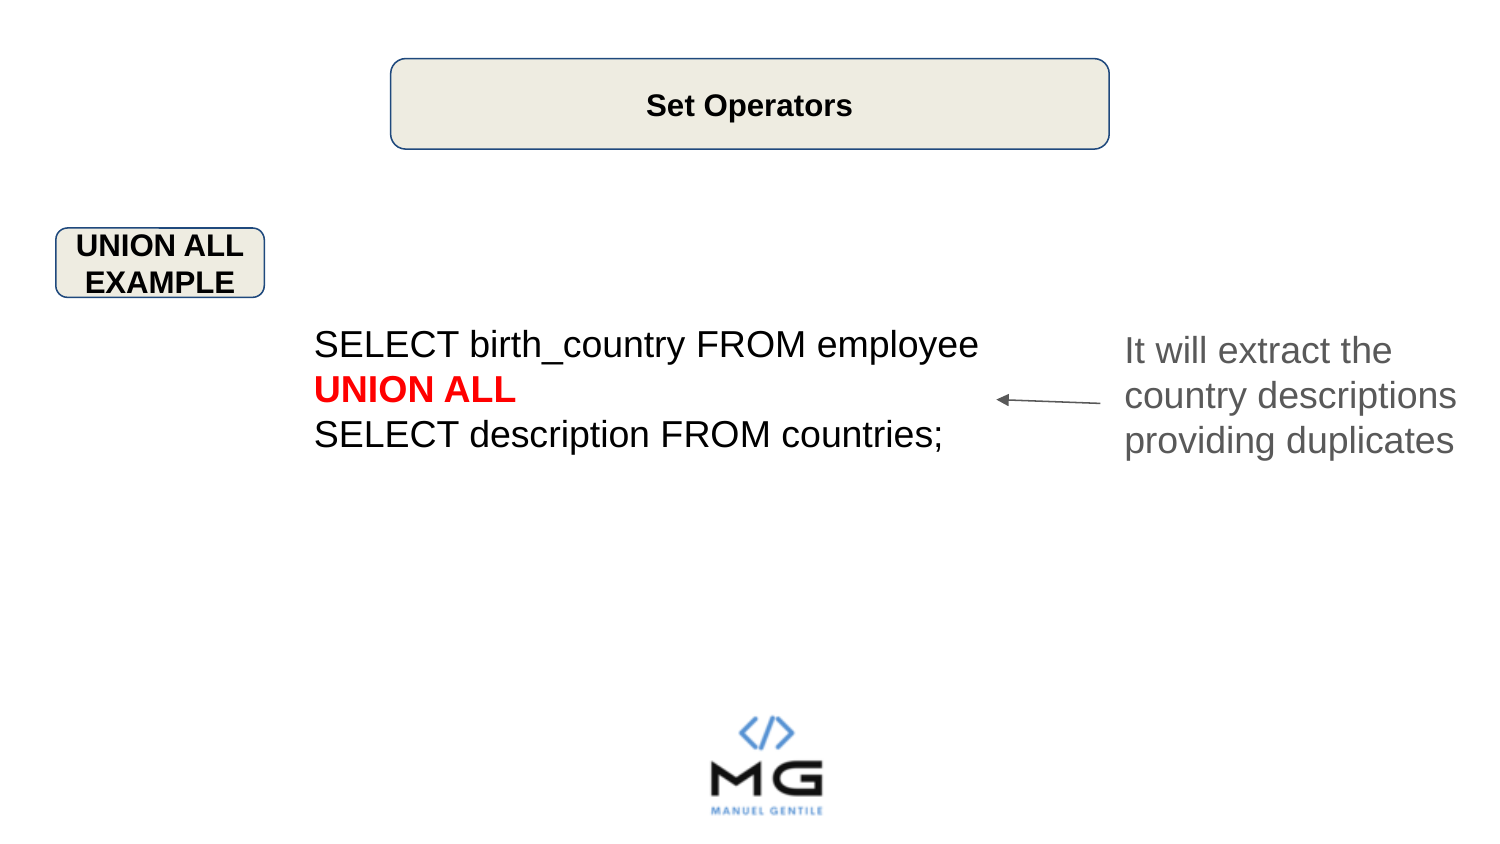

Set Operators
UNION ALL
EXAMPLE
SELECT birth_country FROM employee
UNION ALL
SELECT description FROM countries;
It will extract the country descriptions providing duplicates